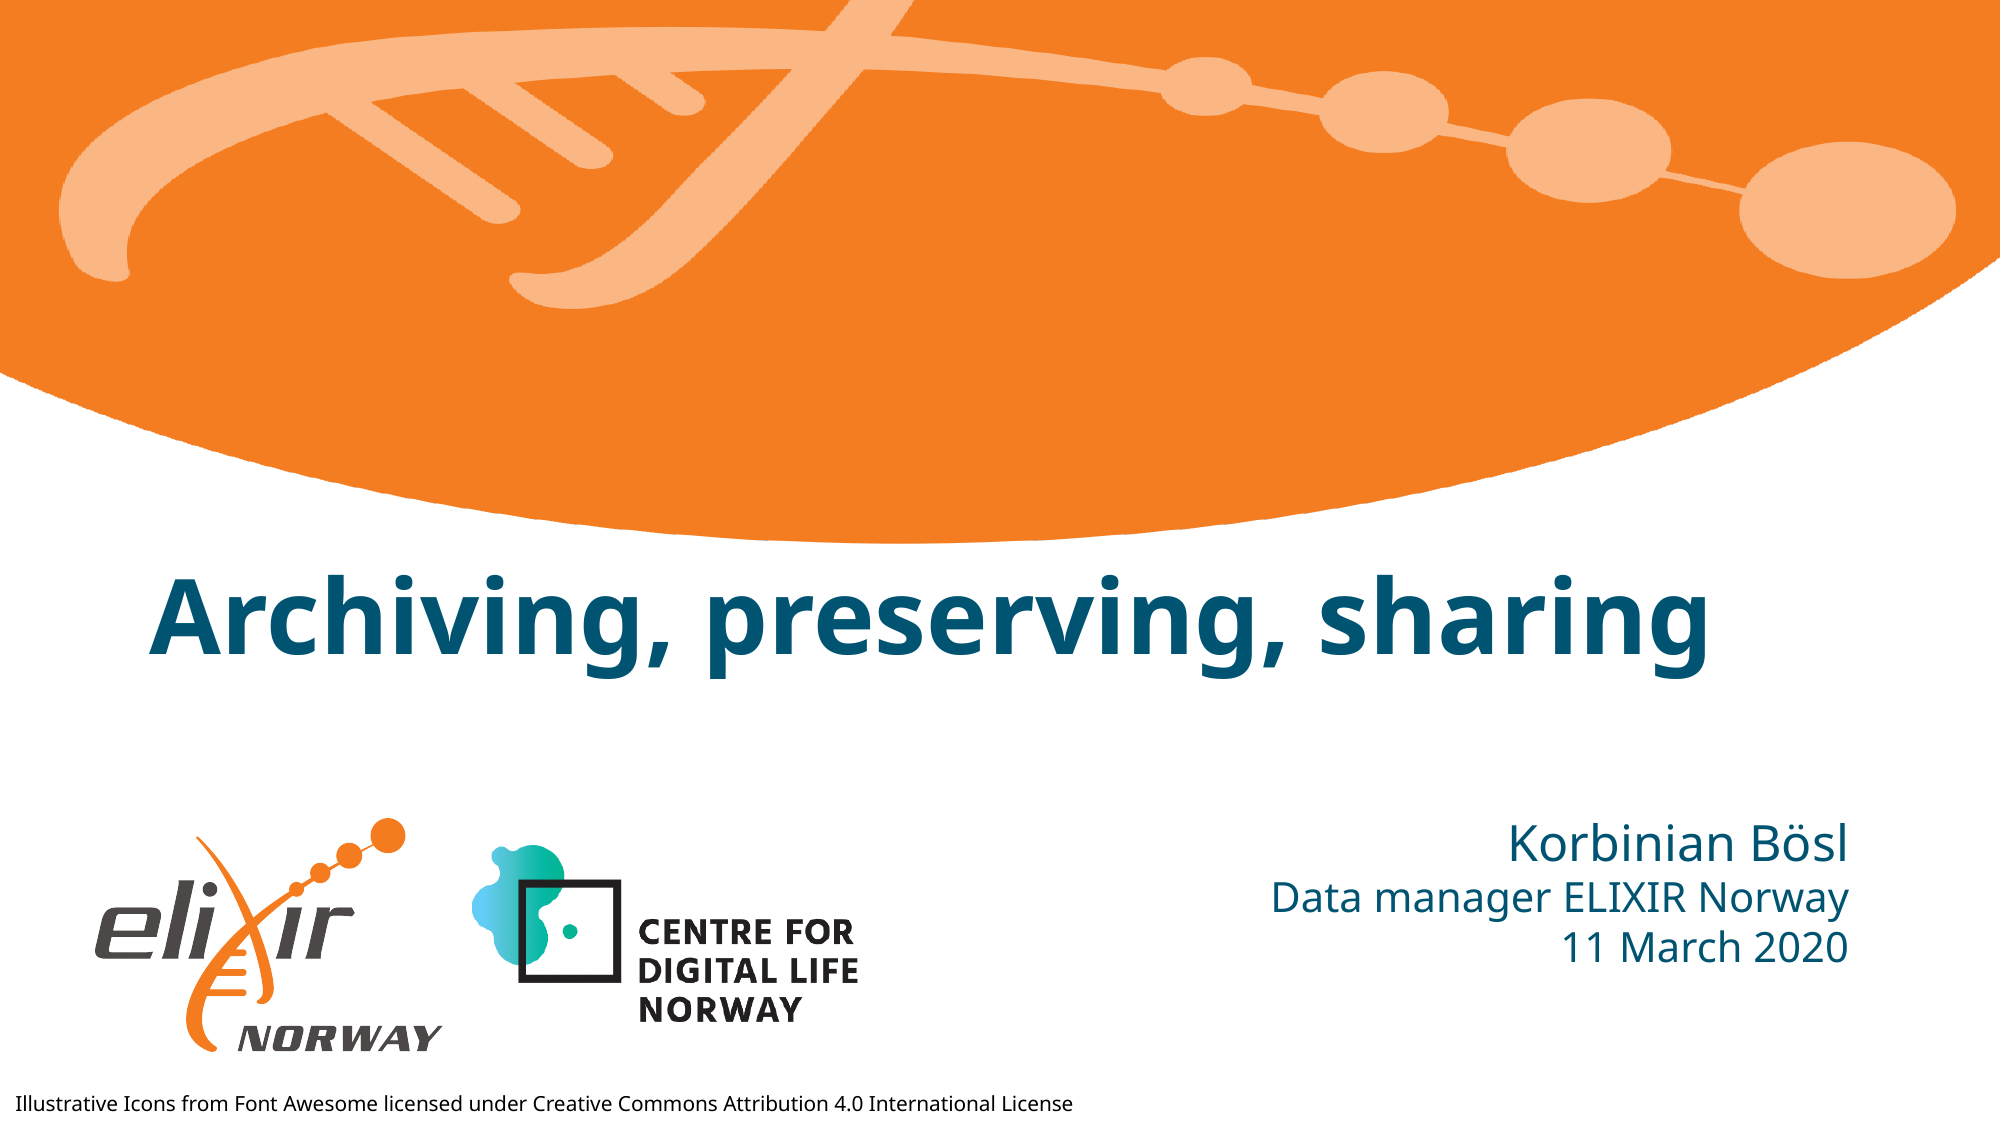

# Archiving, preserving, sharing
Korbinian Bösl
Data manager ELIXIR Norway
11 March 2020
Illustrative Icons from Font Awesome licensed under Creative Commons Attribution 4.0 International License